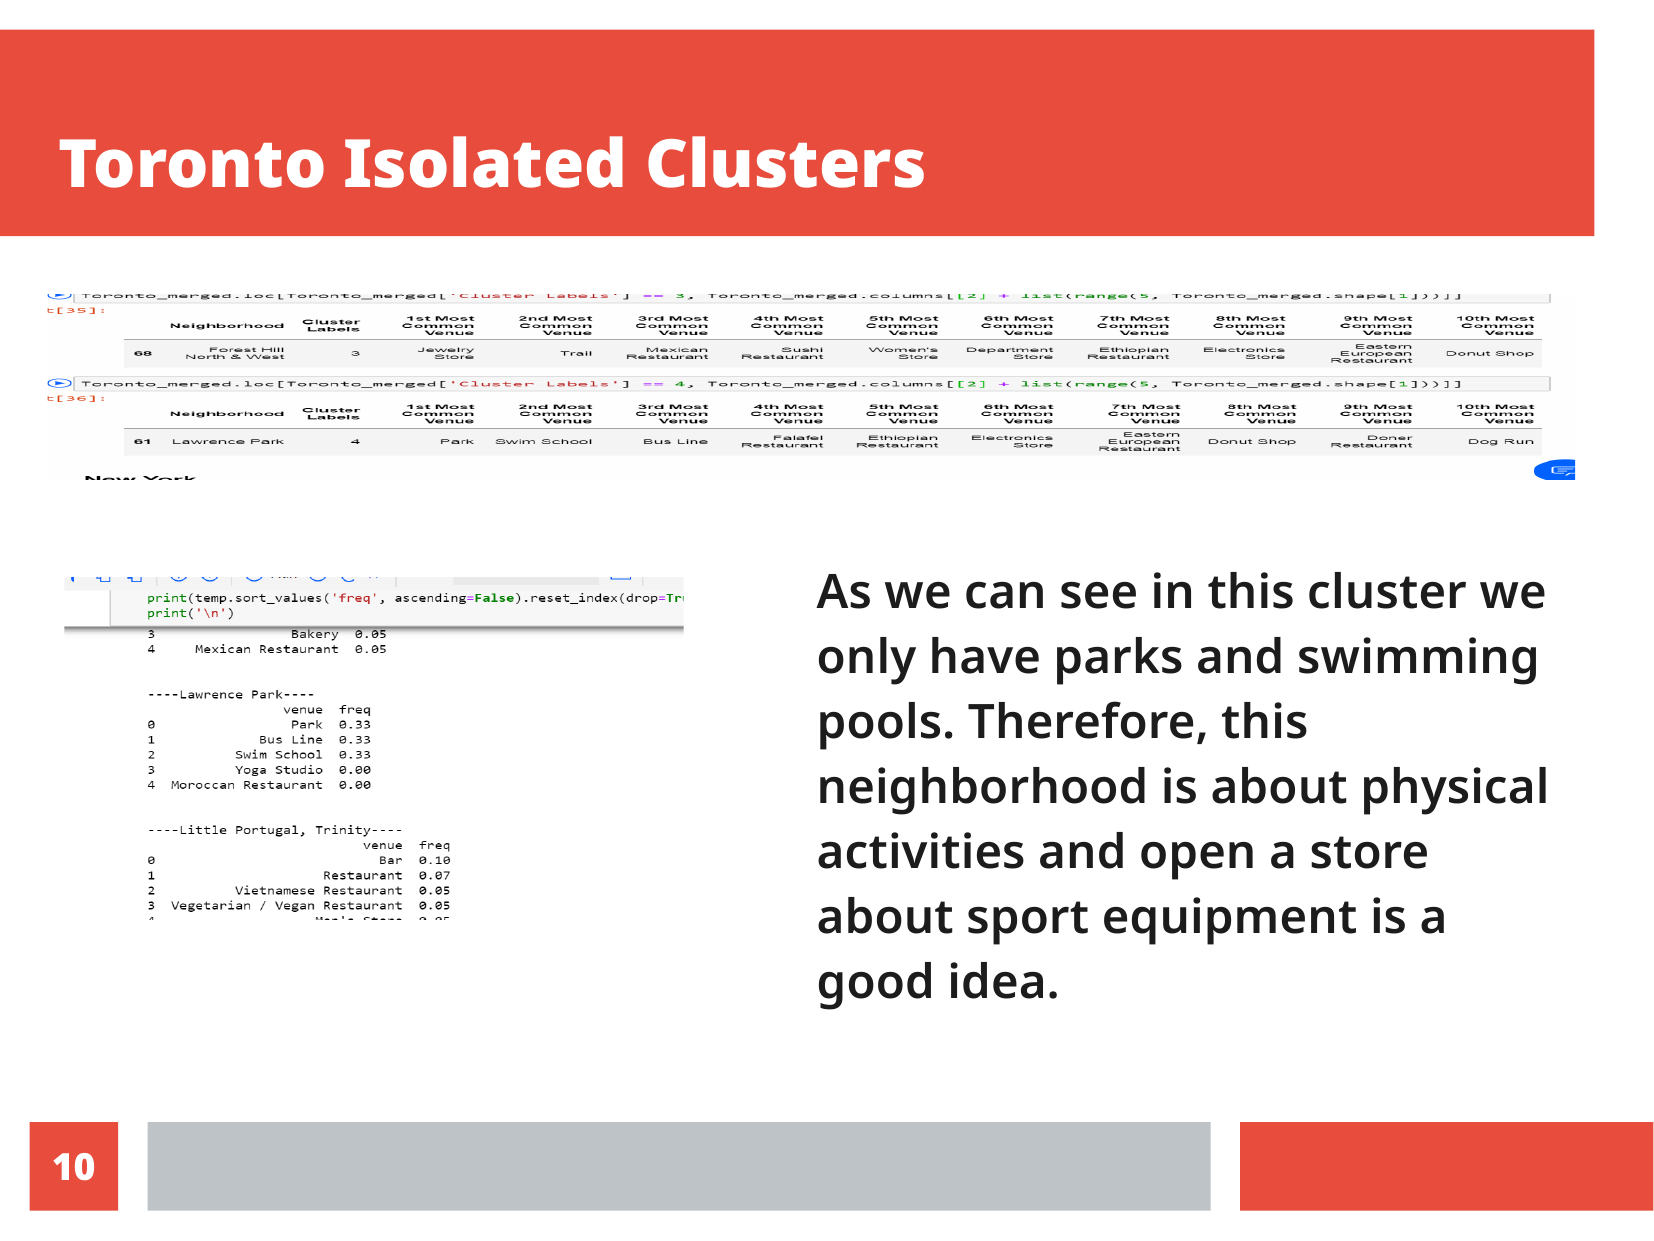

# Toronto Isolated Clusters
As we can see in this cluster we only have parks and swimming pools. Therefore, this neighborhood is about physical activities and open a store about sport equipment is a good idea.
10